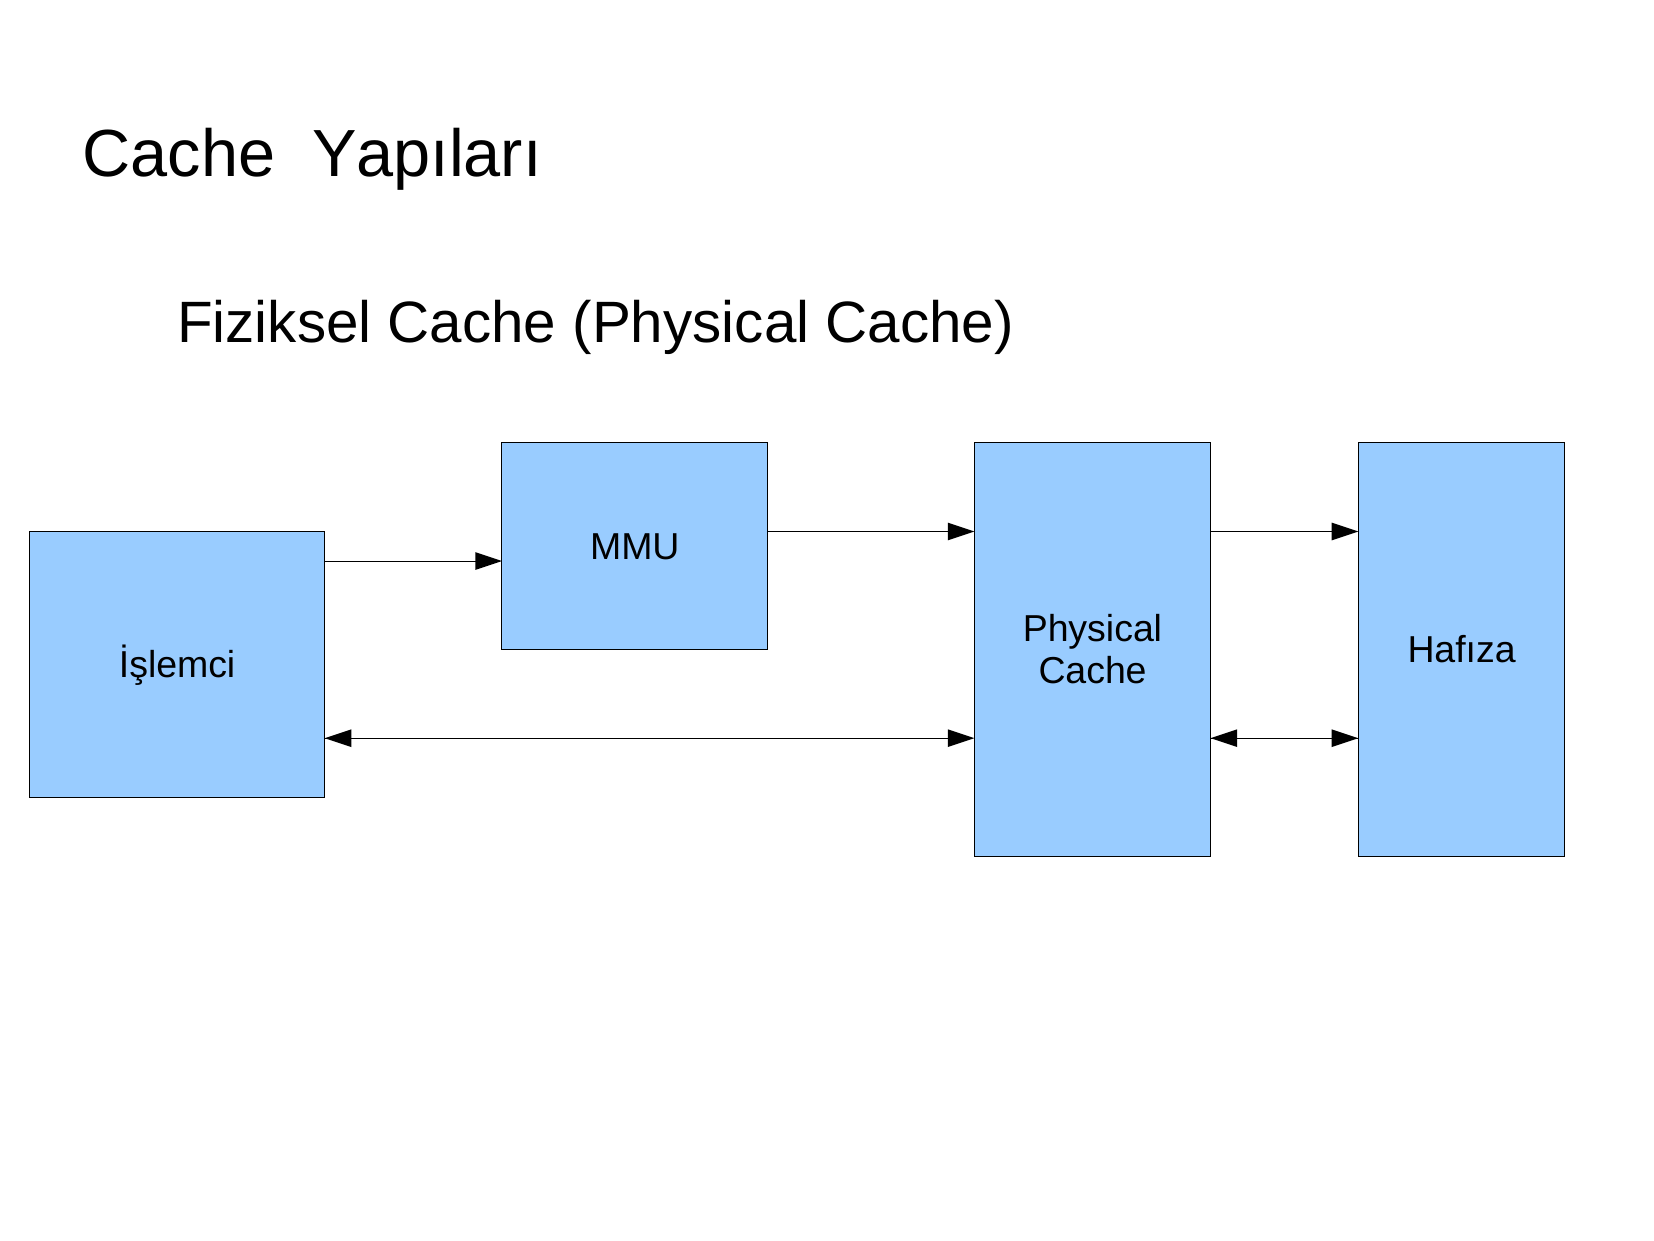

# Cache Yapıları
Fiziksel Cache (Physical Cache)
MMU
Physical
Cache
Hafıza
İşlemci